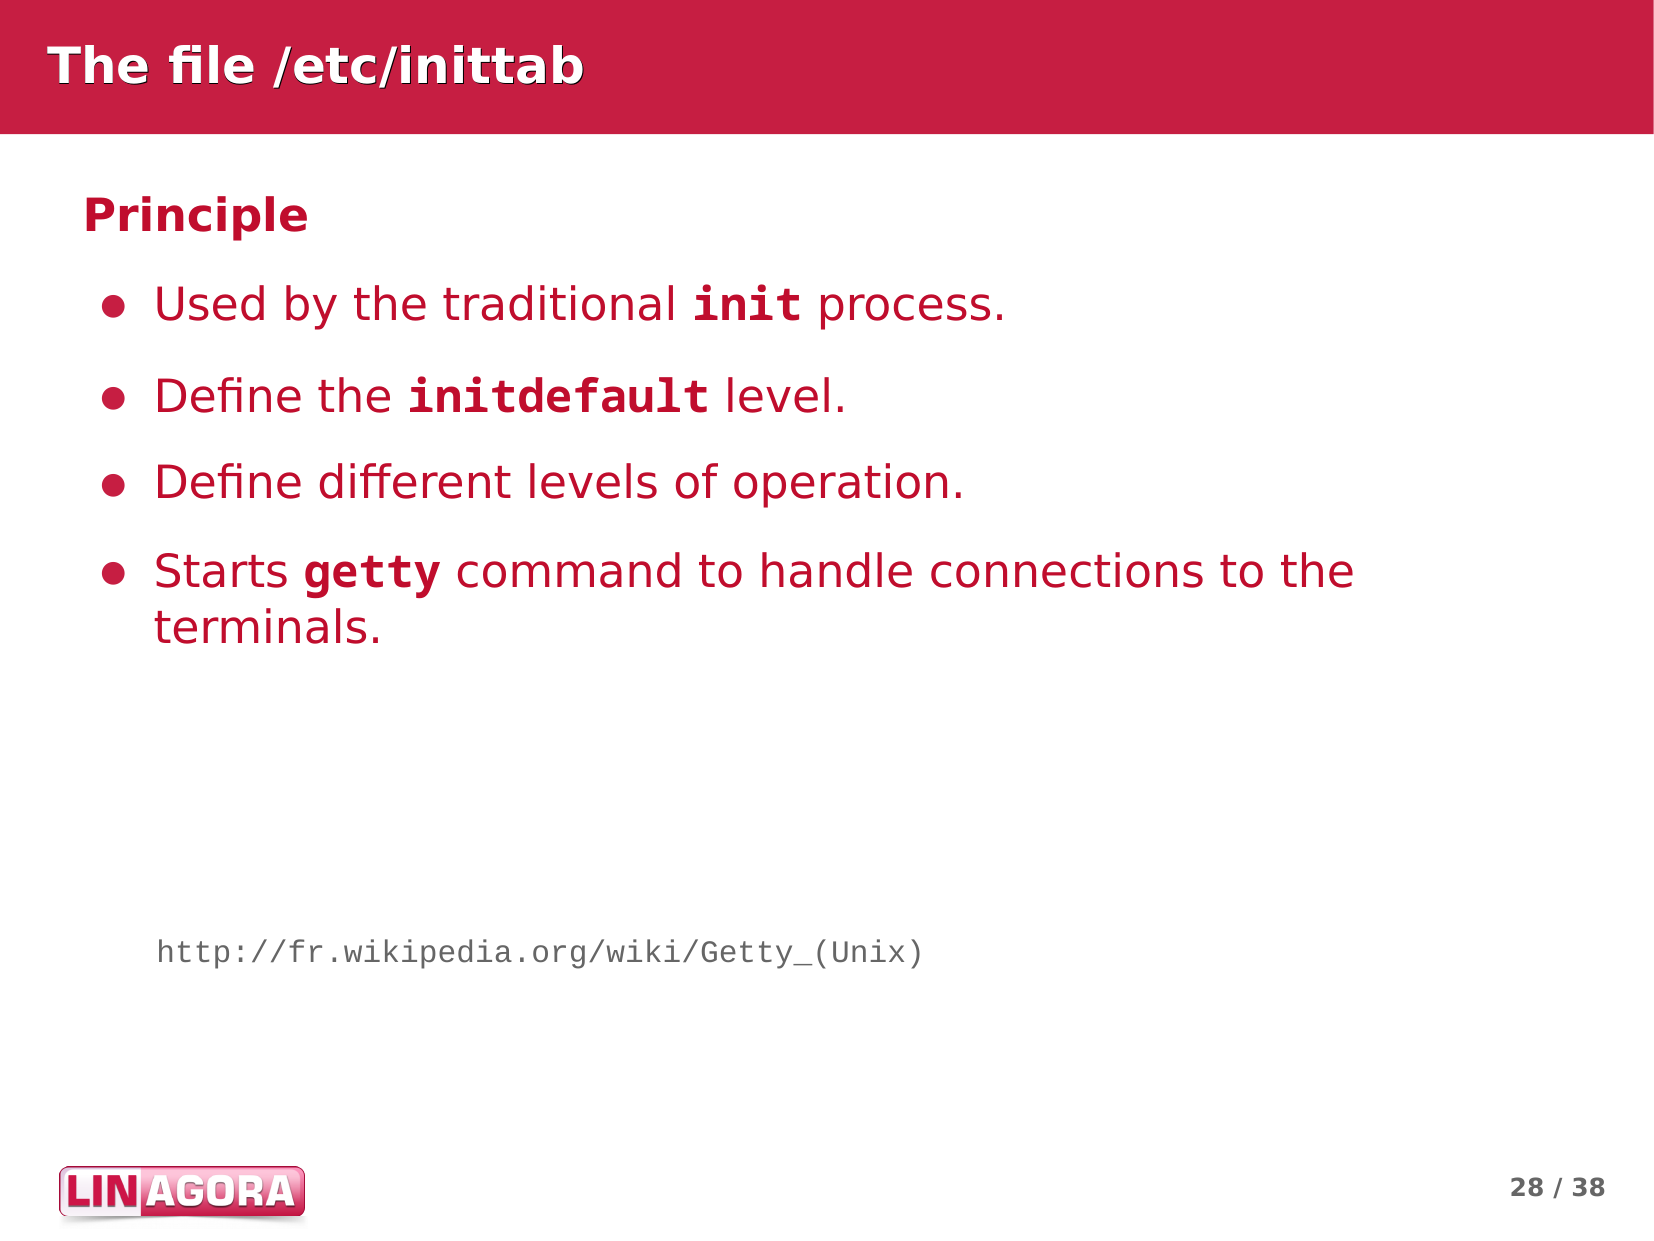

# The file /etc/inittab
Principle
Used by the traditional init process.
Define the initdefault level.
Define different levels of operation.
Starts getty command to handle connections to the terminals.
http://fr.wikipedia.org/wiki/Getty_(Unix)